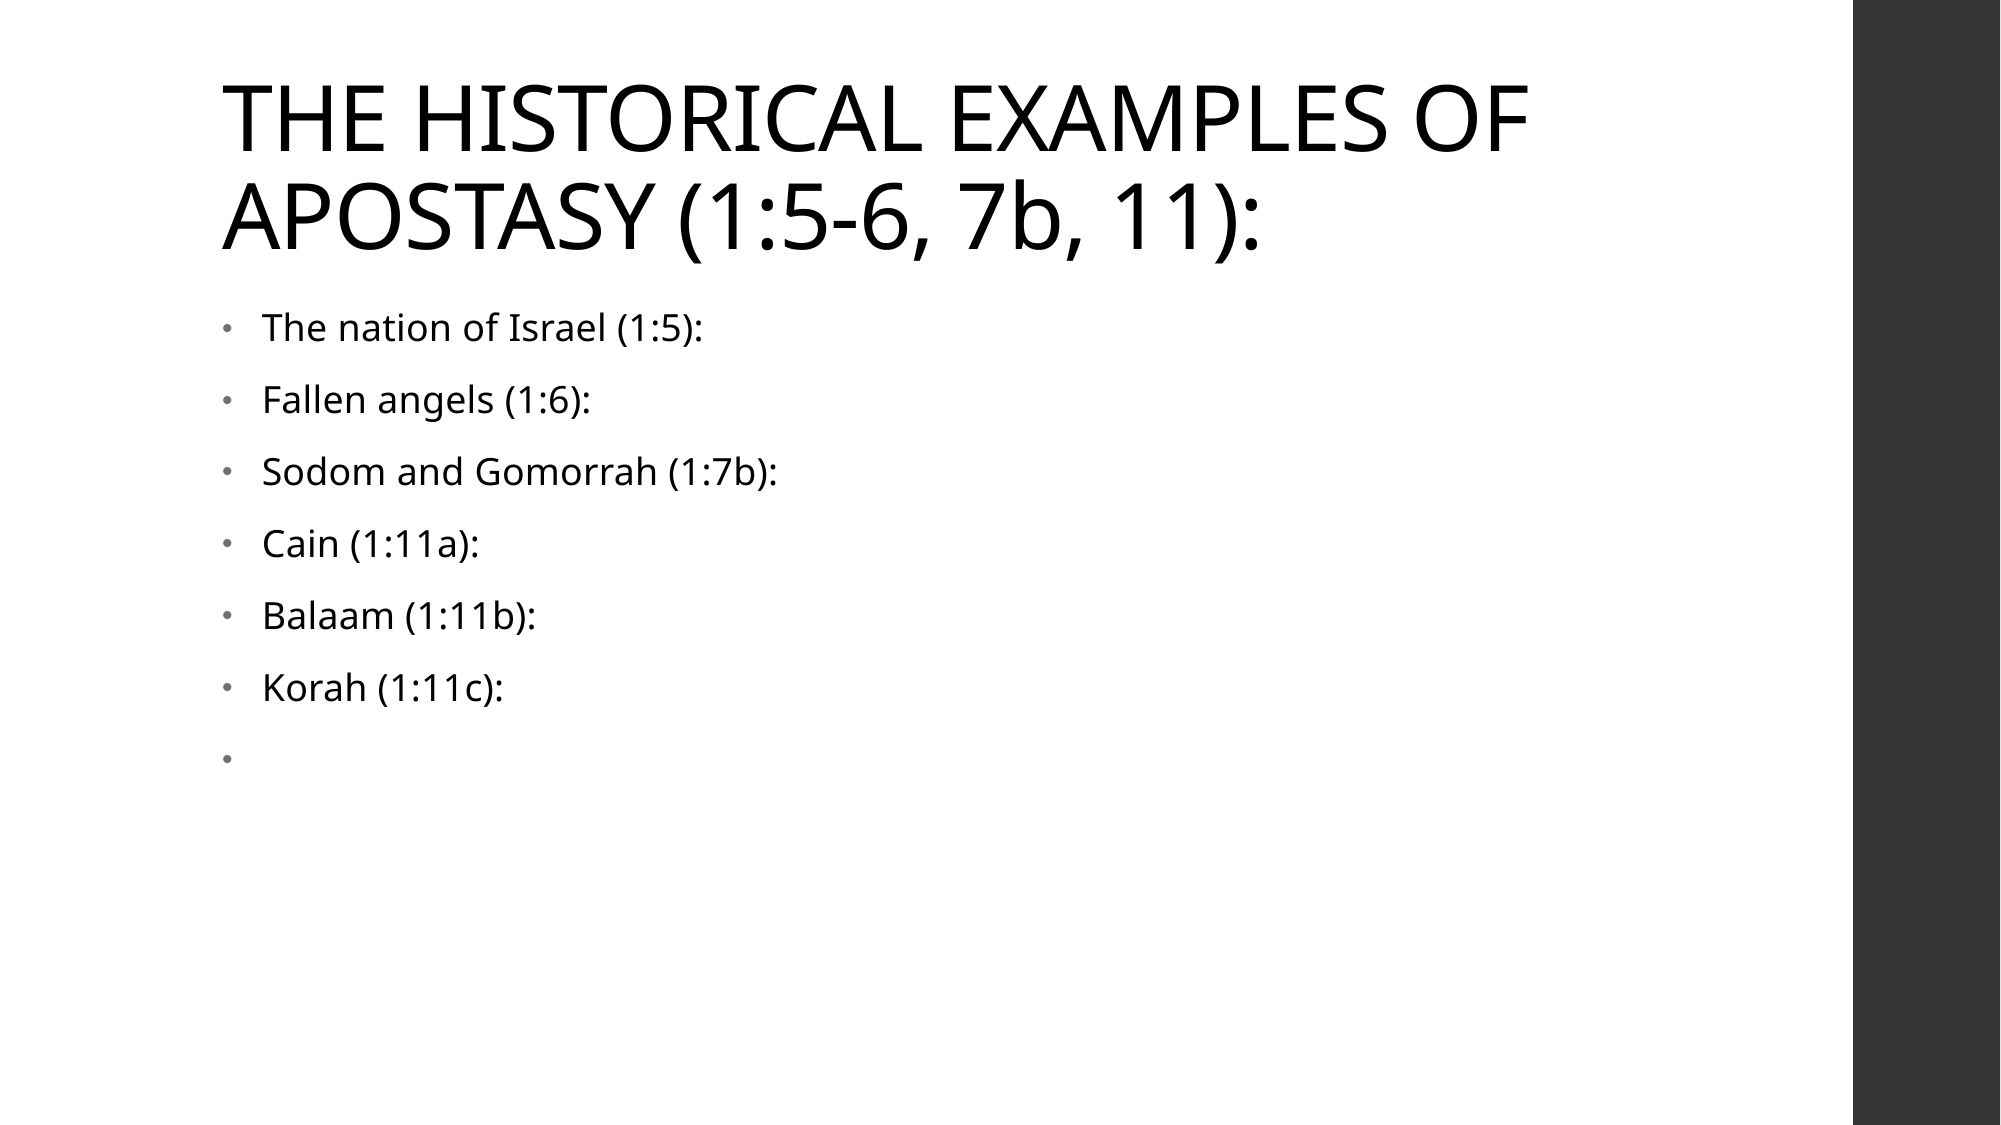

# THE HISTORICAL EXAMPLES OF APOSTASY (1:5-6, 7b, 11):
 The nation of Israel (1:5):
 Fallen angels (1:6):
 Sodom and Gomorrah (1:7b):
 Cain (1:11a):
 Balaam (1:11b):
 Korah (1:11c):